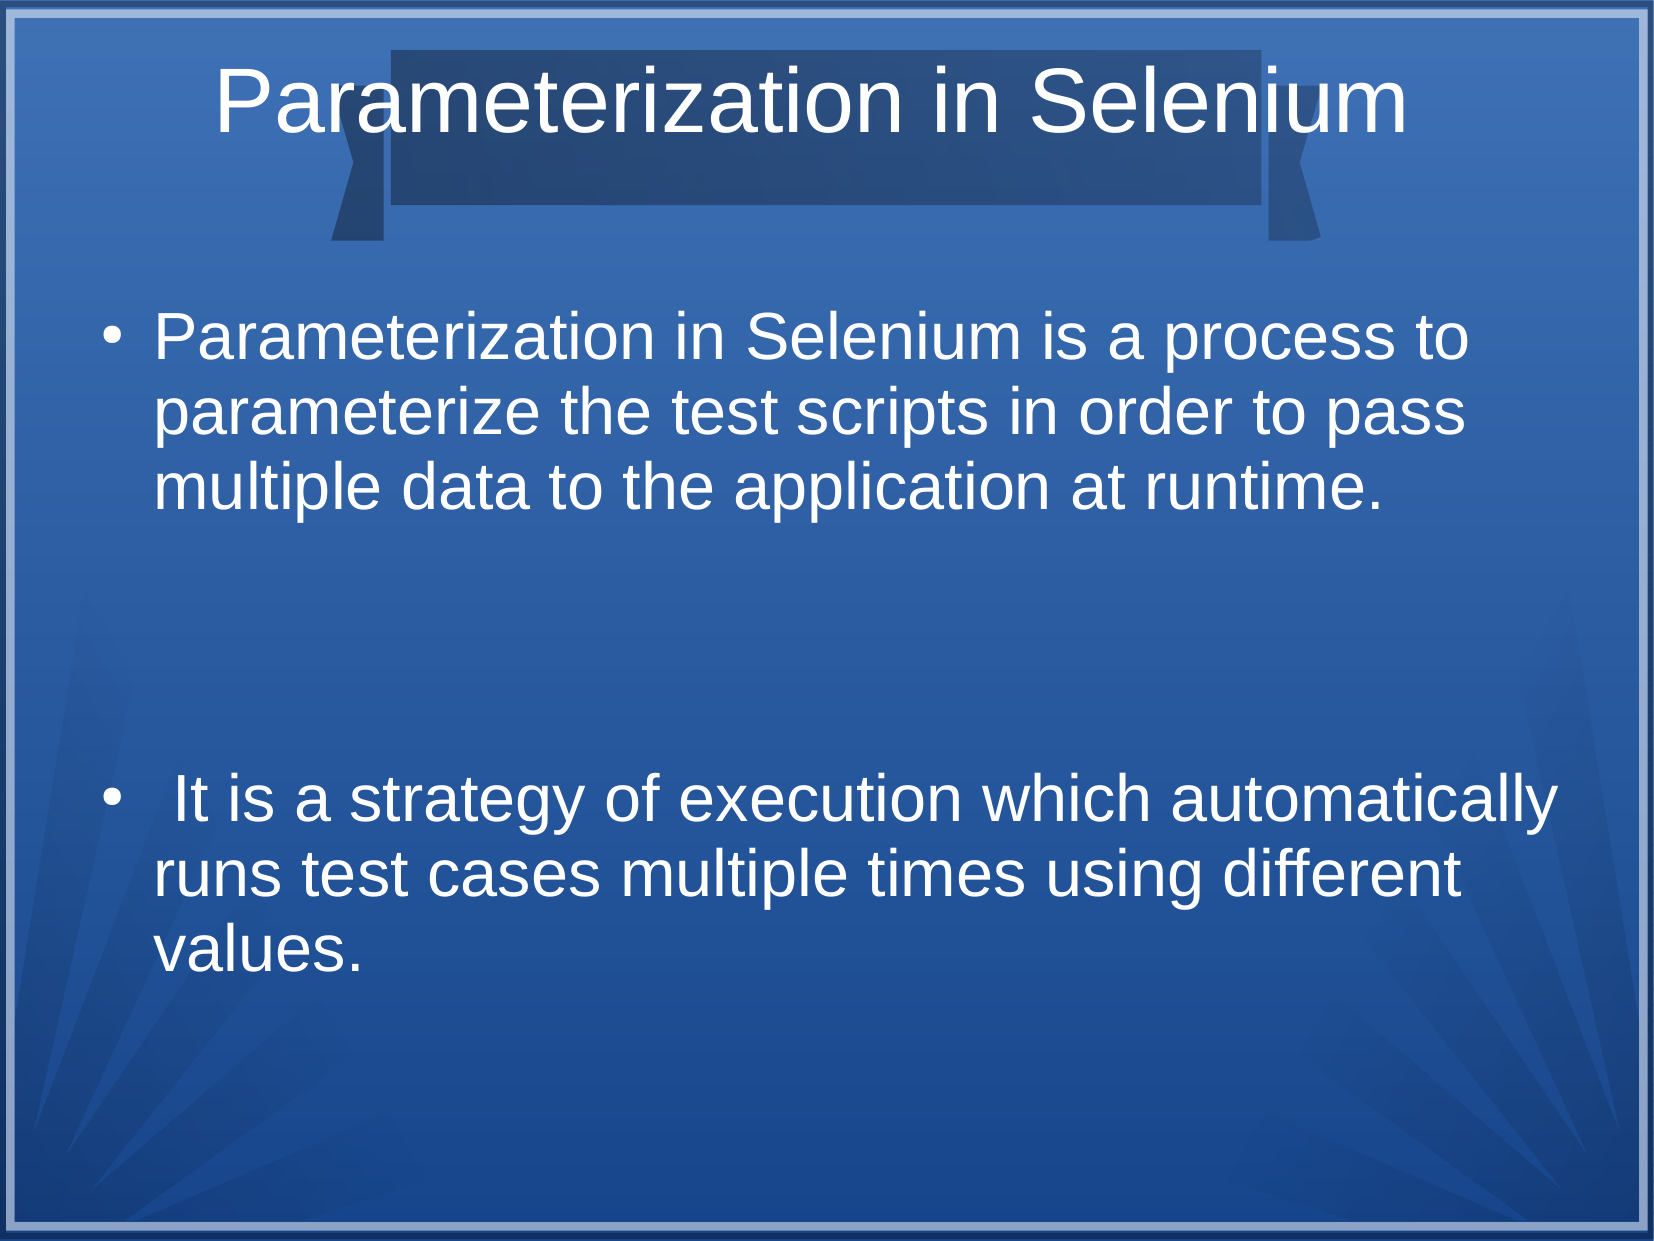

# Parameterization in Selenium
Parameterization in Selenium is a process to parameterize the test scripts in order to pass multiple data to the application at runtime.
 It is a strategy of execution which automatically runs test cases multiple times using different values.